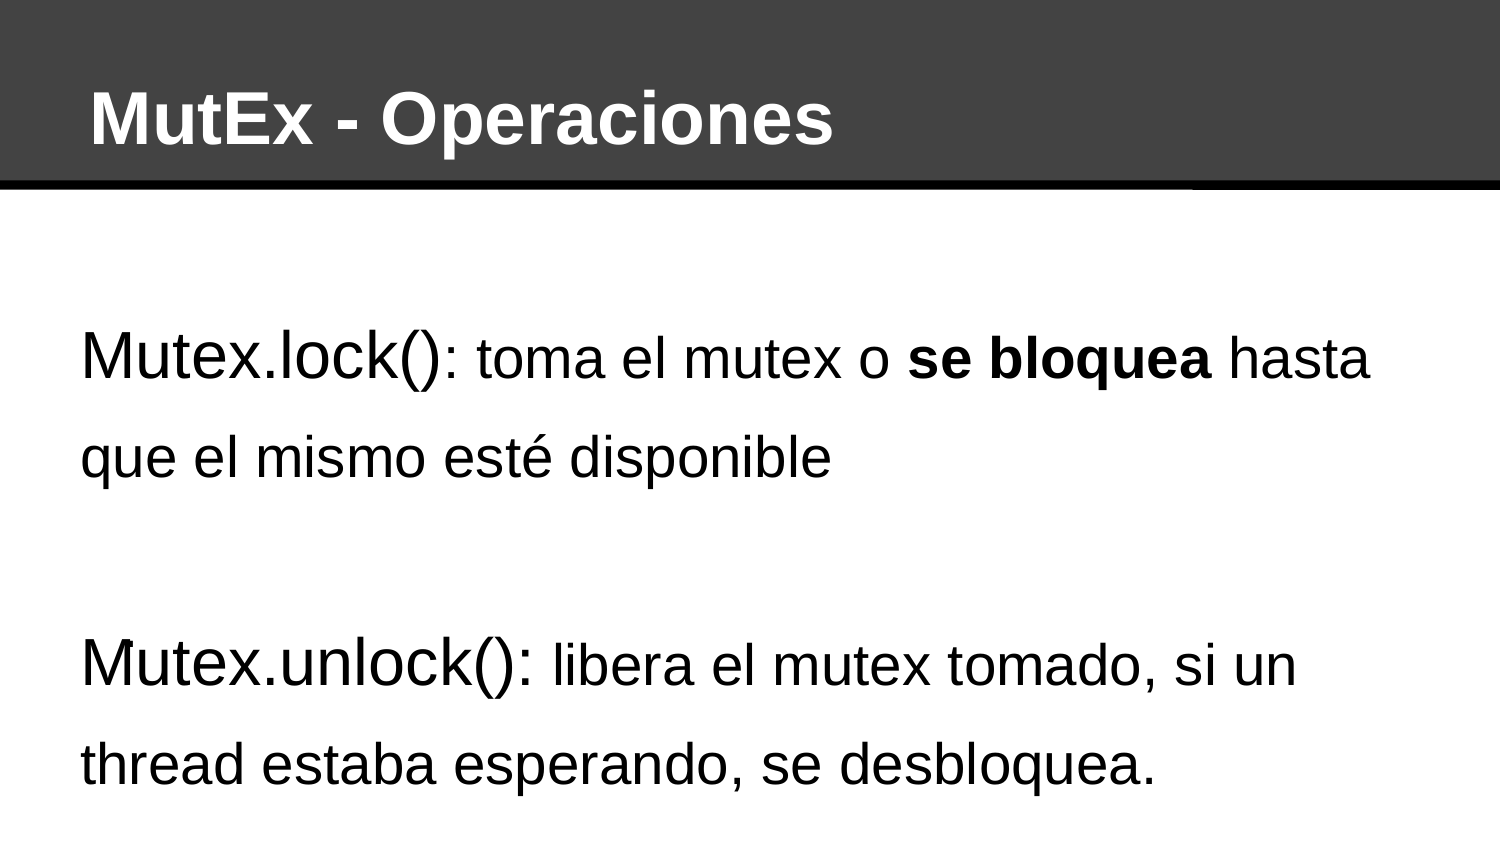

MutEx - Operaciones
Mutex.lock(): toma el mutex o se bloquea hasta que el mismo esté disponible
Mutex.unlock(): libera el mutex tomado, si un thread estaba esperando, se desbloquea.
.